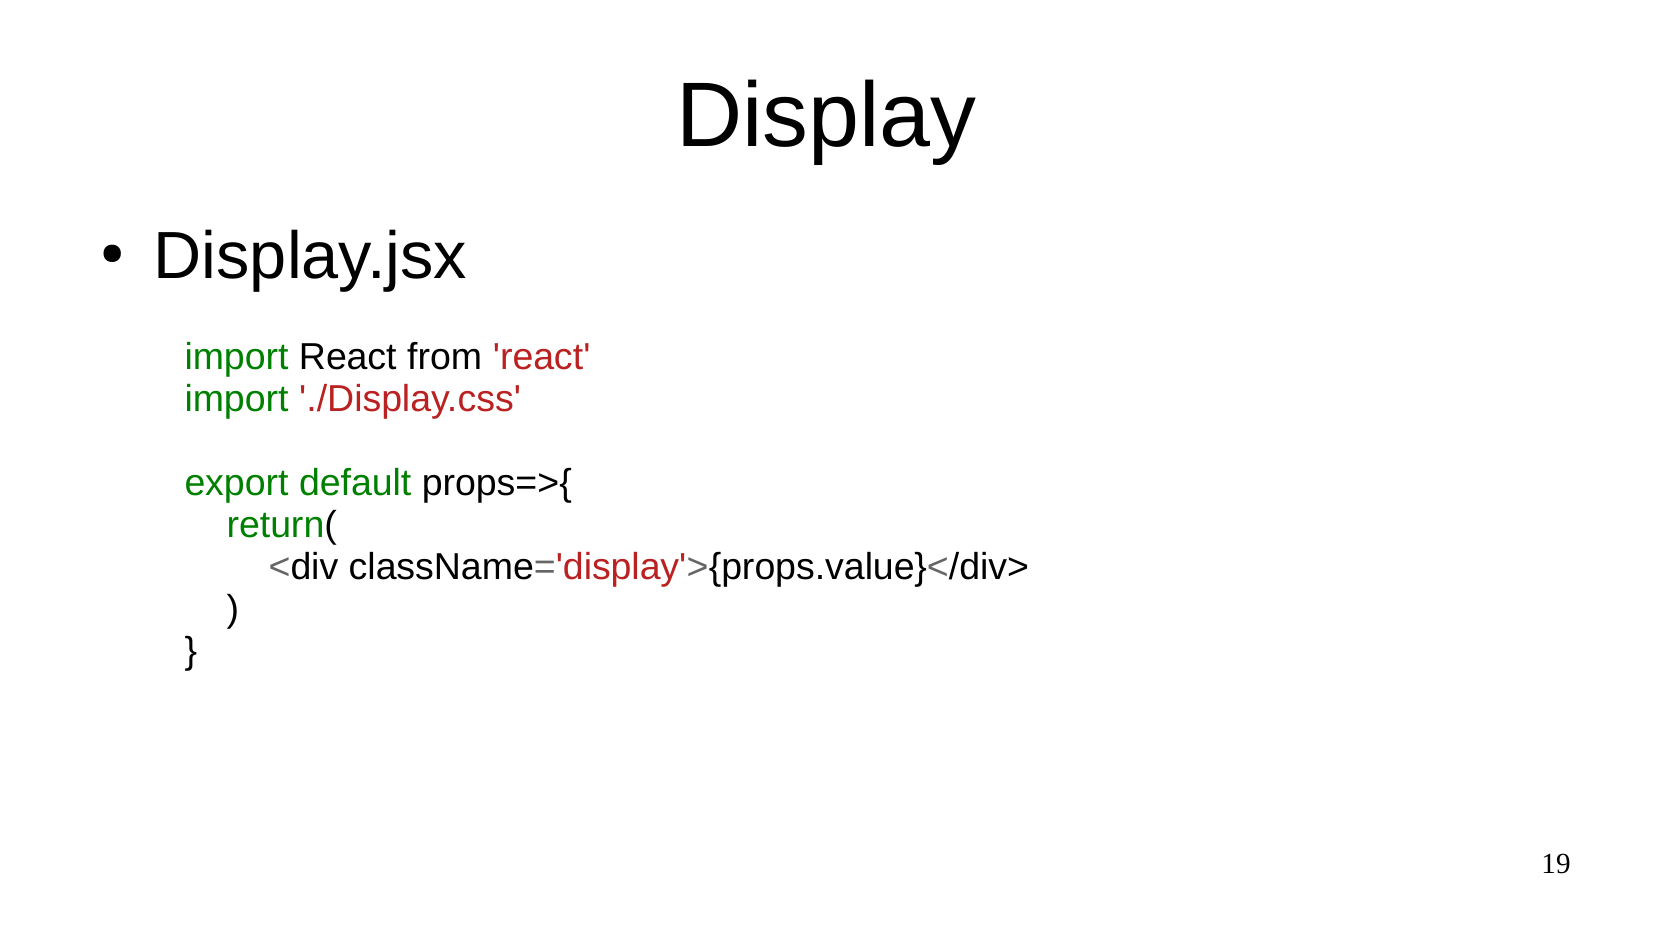

# Display
Display.jsx
import React from 'react'
import './Display.css'
export default props=>{
 return(
 <div className='display'>{props.value}</div>
 )
}
19